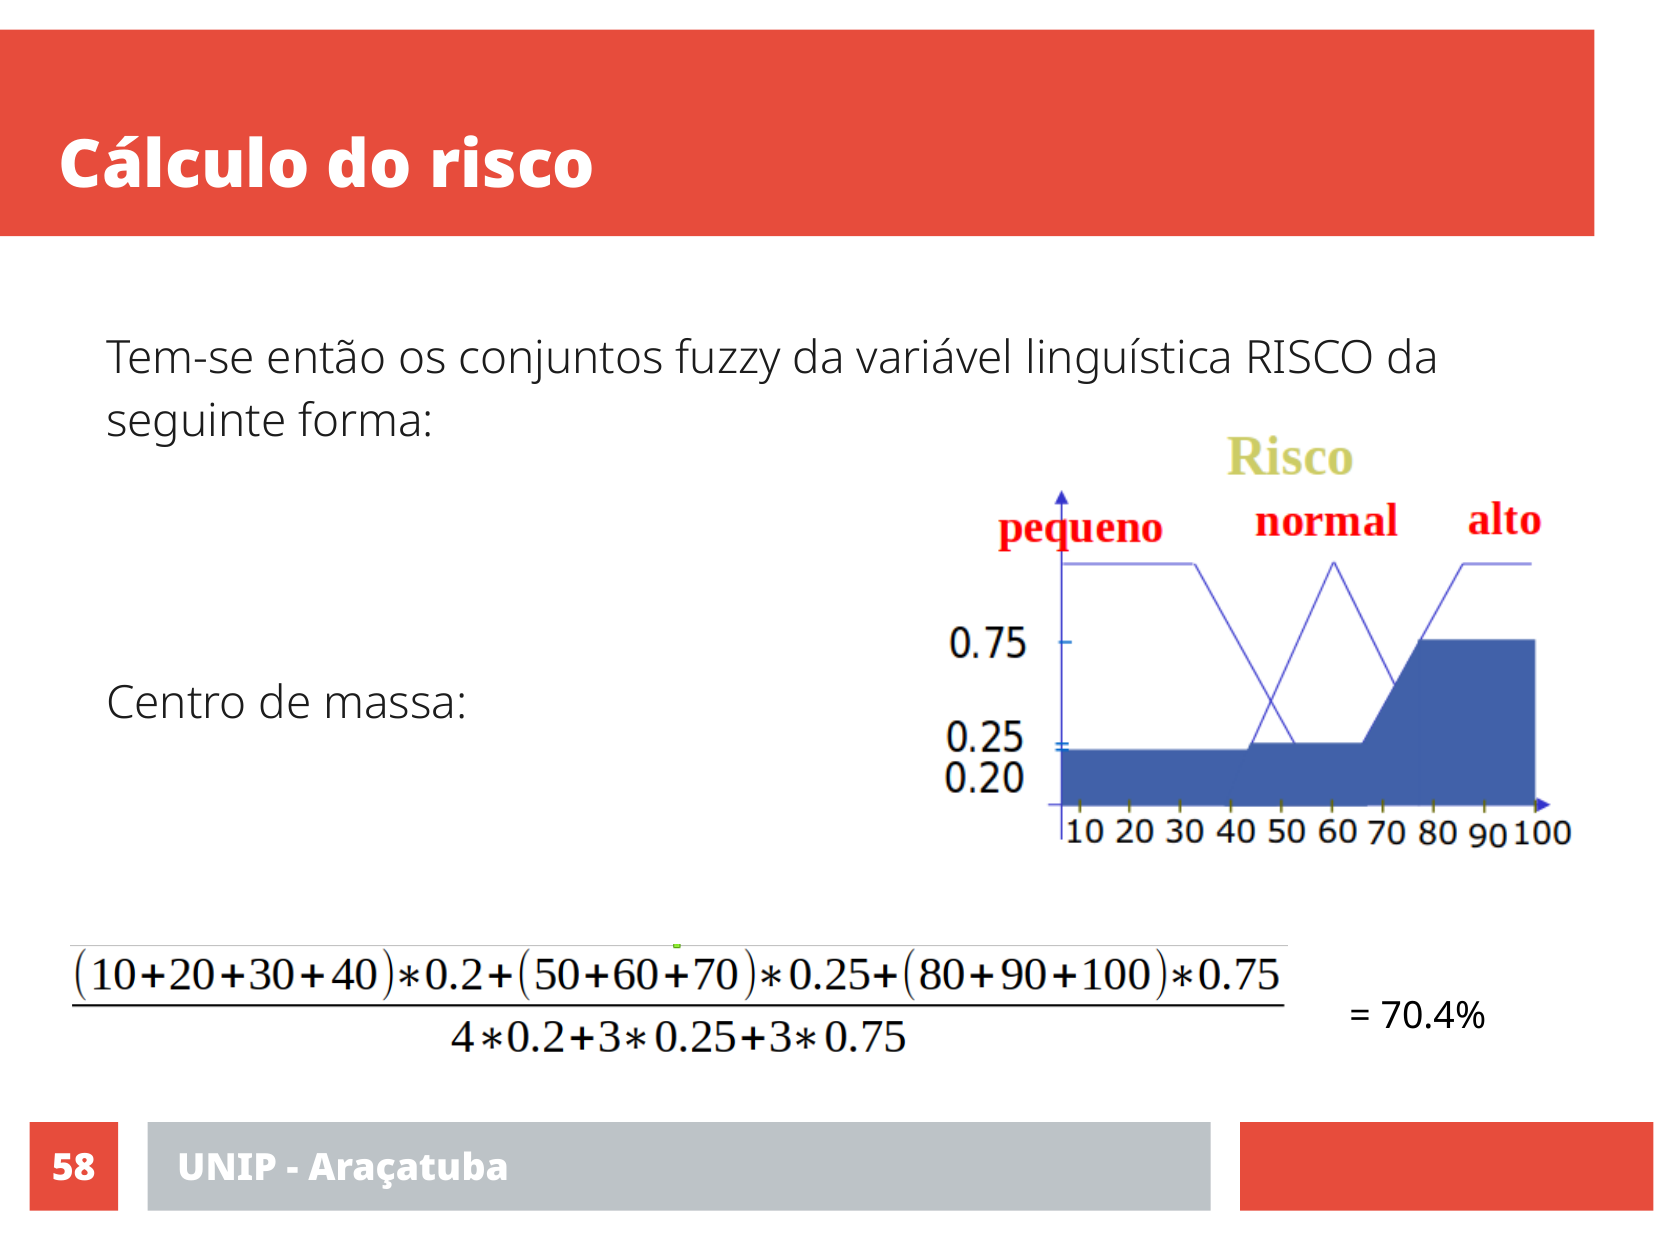

# Cálculo do risco
Tem-se então os conjuntos fuzzy da variável linguística RISCO da seguinte forma:
Centro de massa:
= 70.4%
58
UNIP - Araçatuba